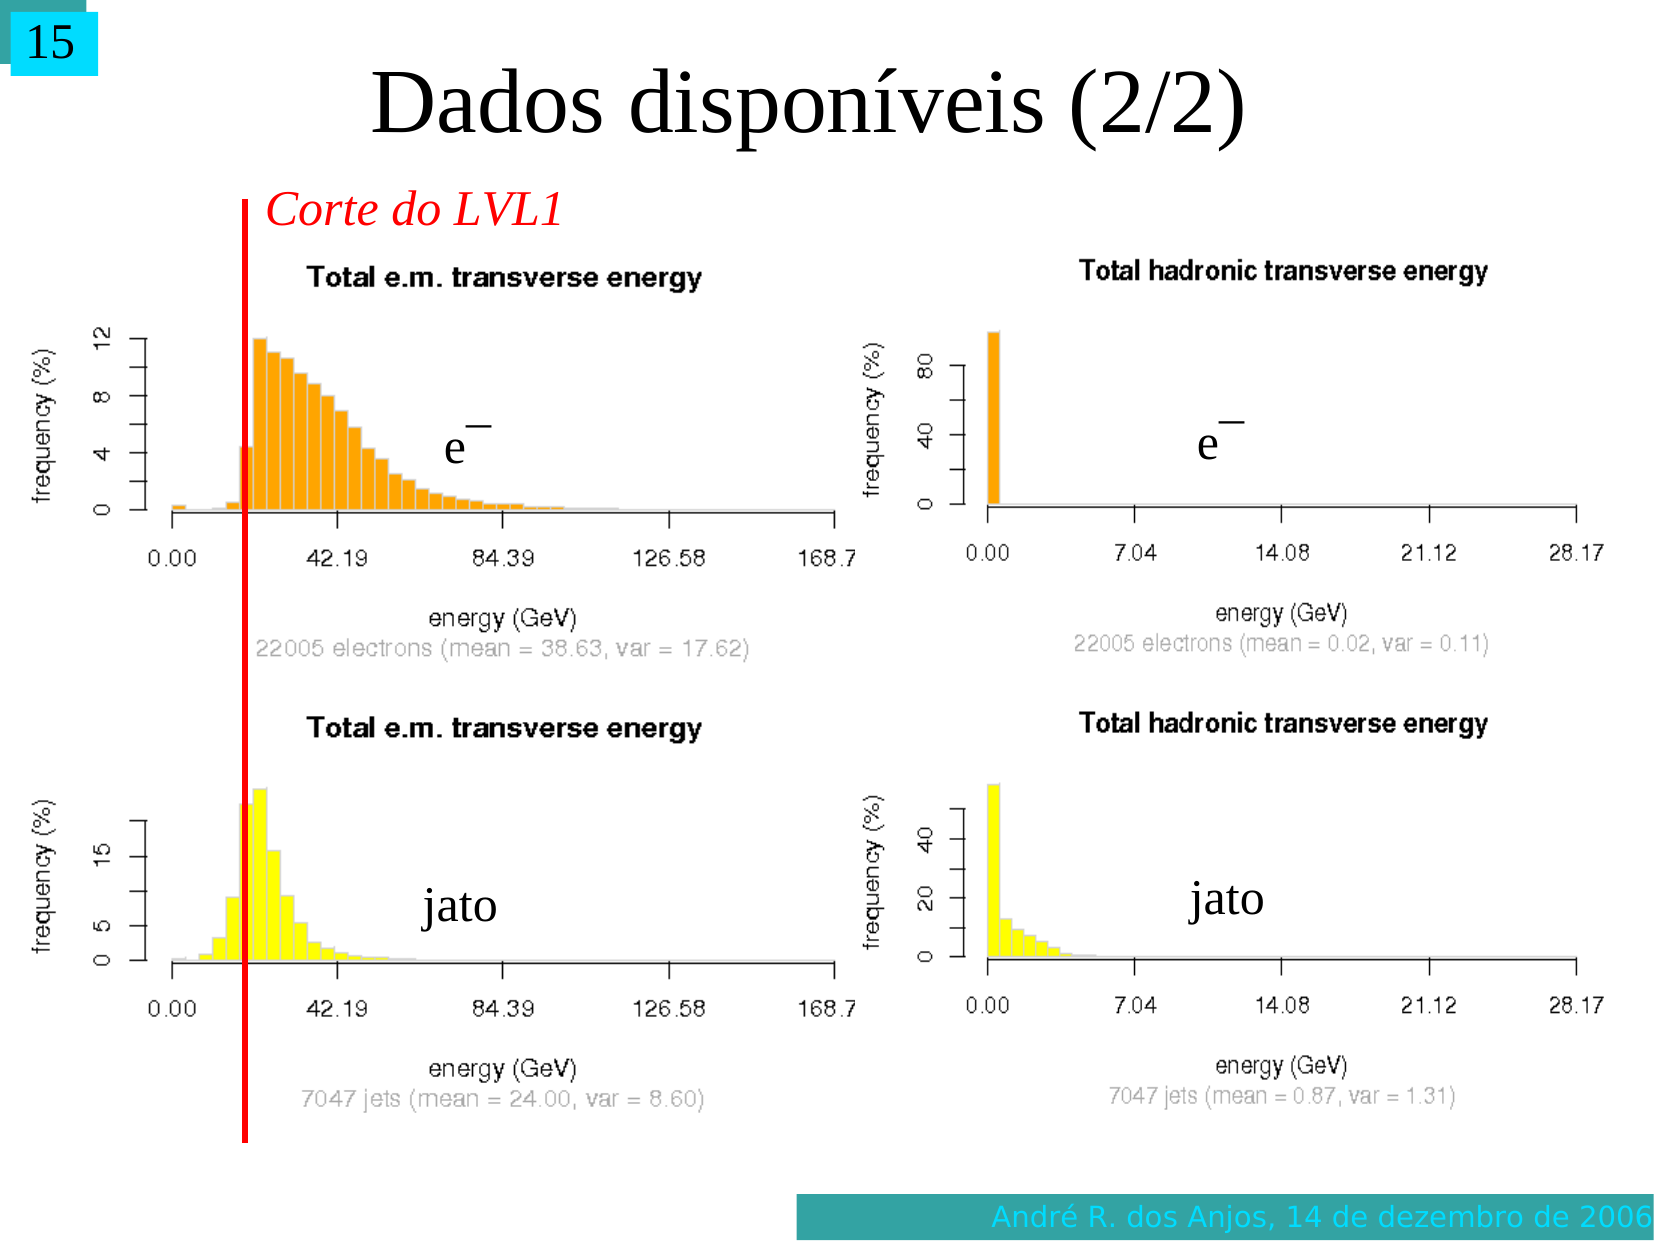

# Dados disponíveis (2/2)
Corte do LVL1
e¯
e¯
jato
jato